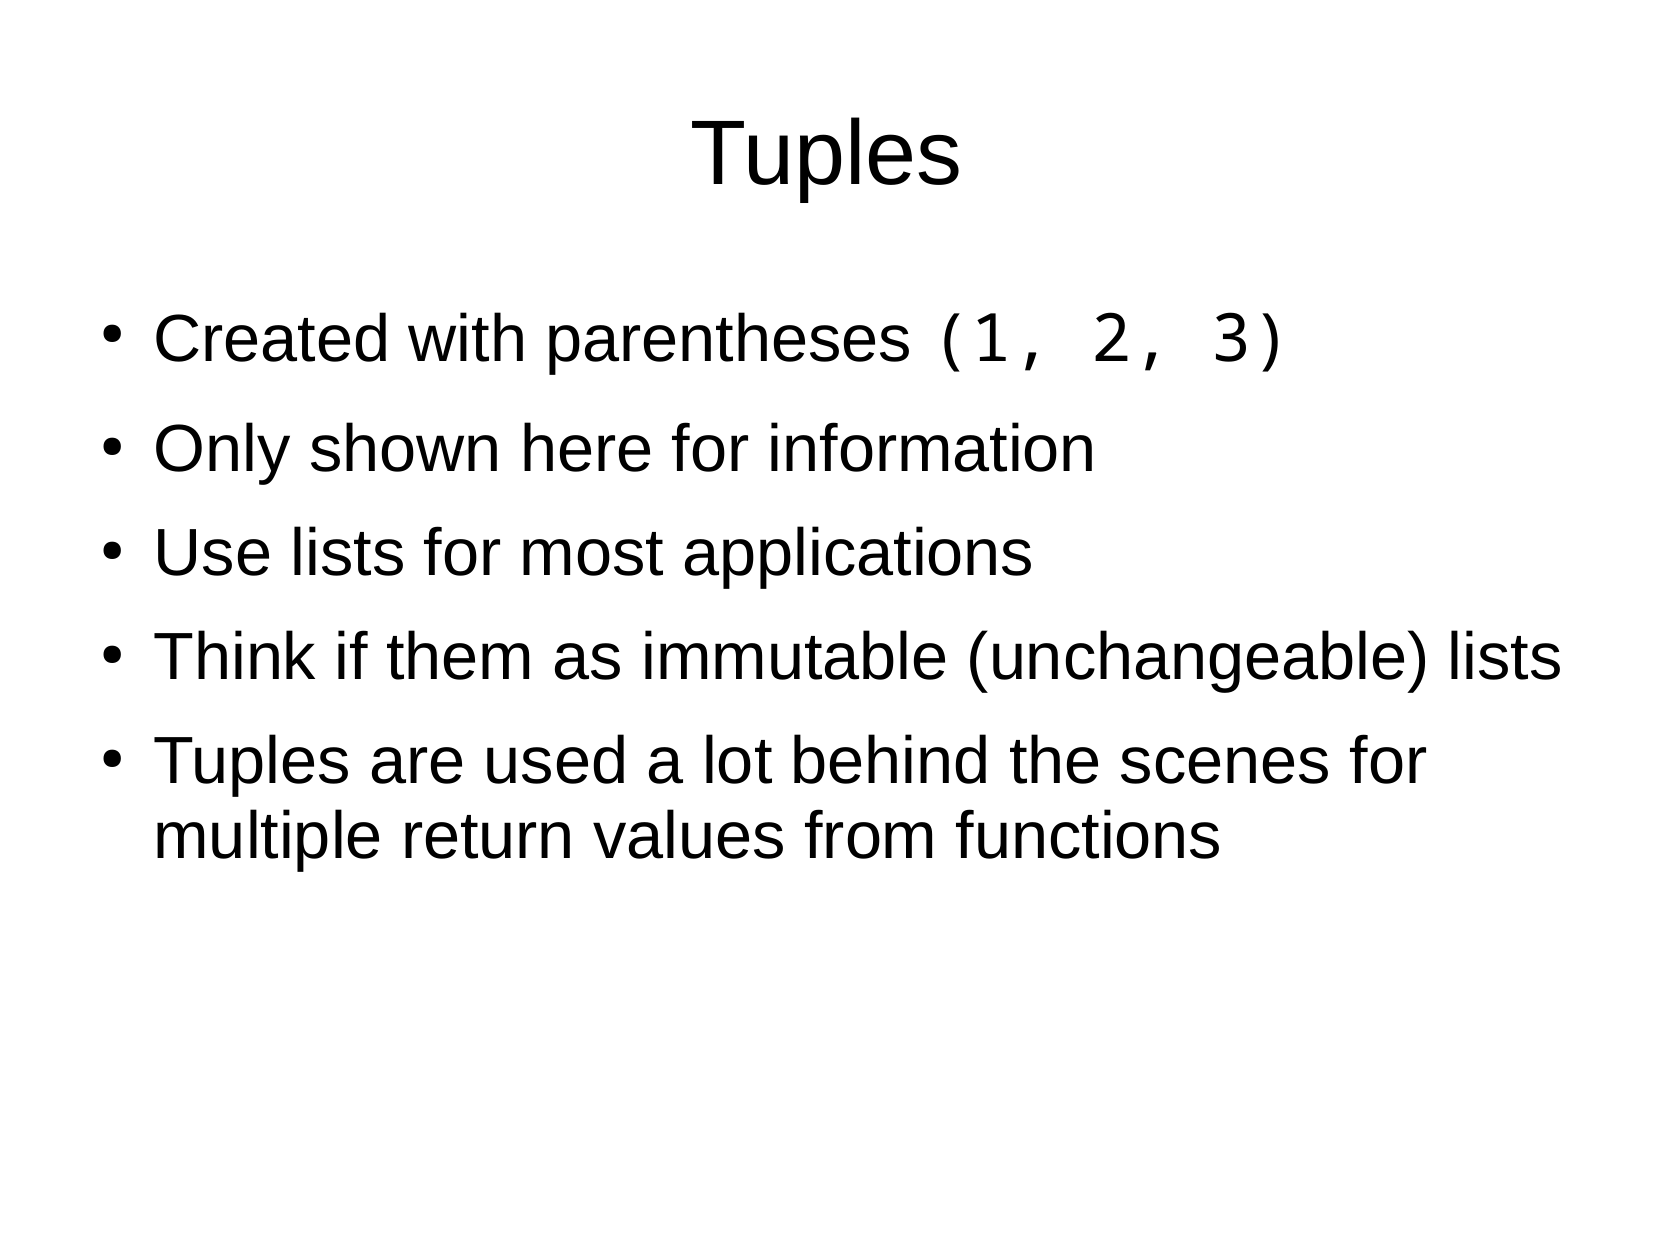

# Tuples
Created with parentheses (1, 2, 3)
Only shown here for information
Use lists for most applications
Think if them as immutable (unchangeable) lists
Tuples are used a lot behind the scenes for multiple return values from functions